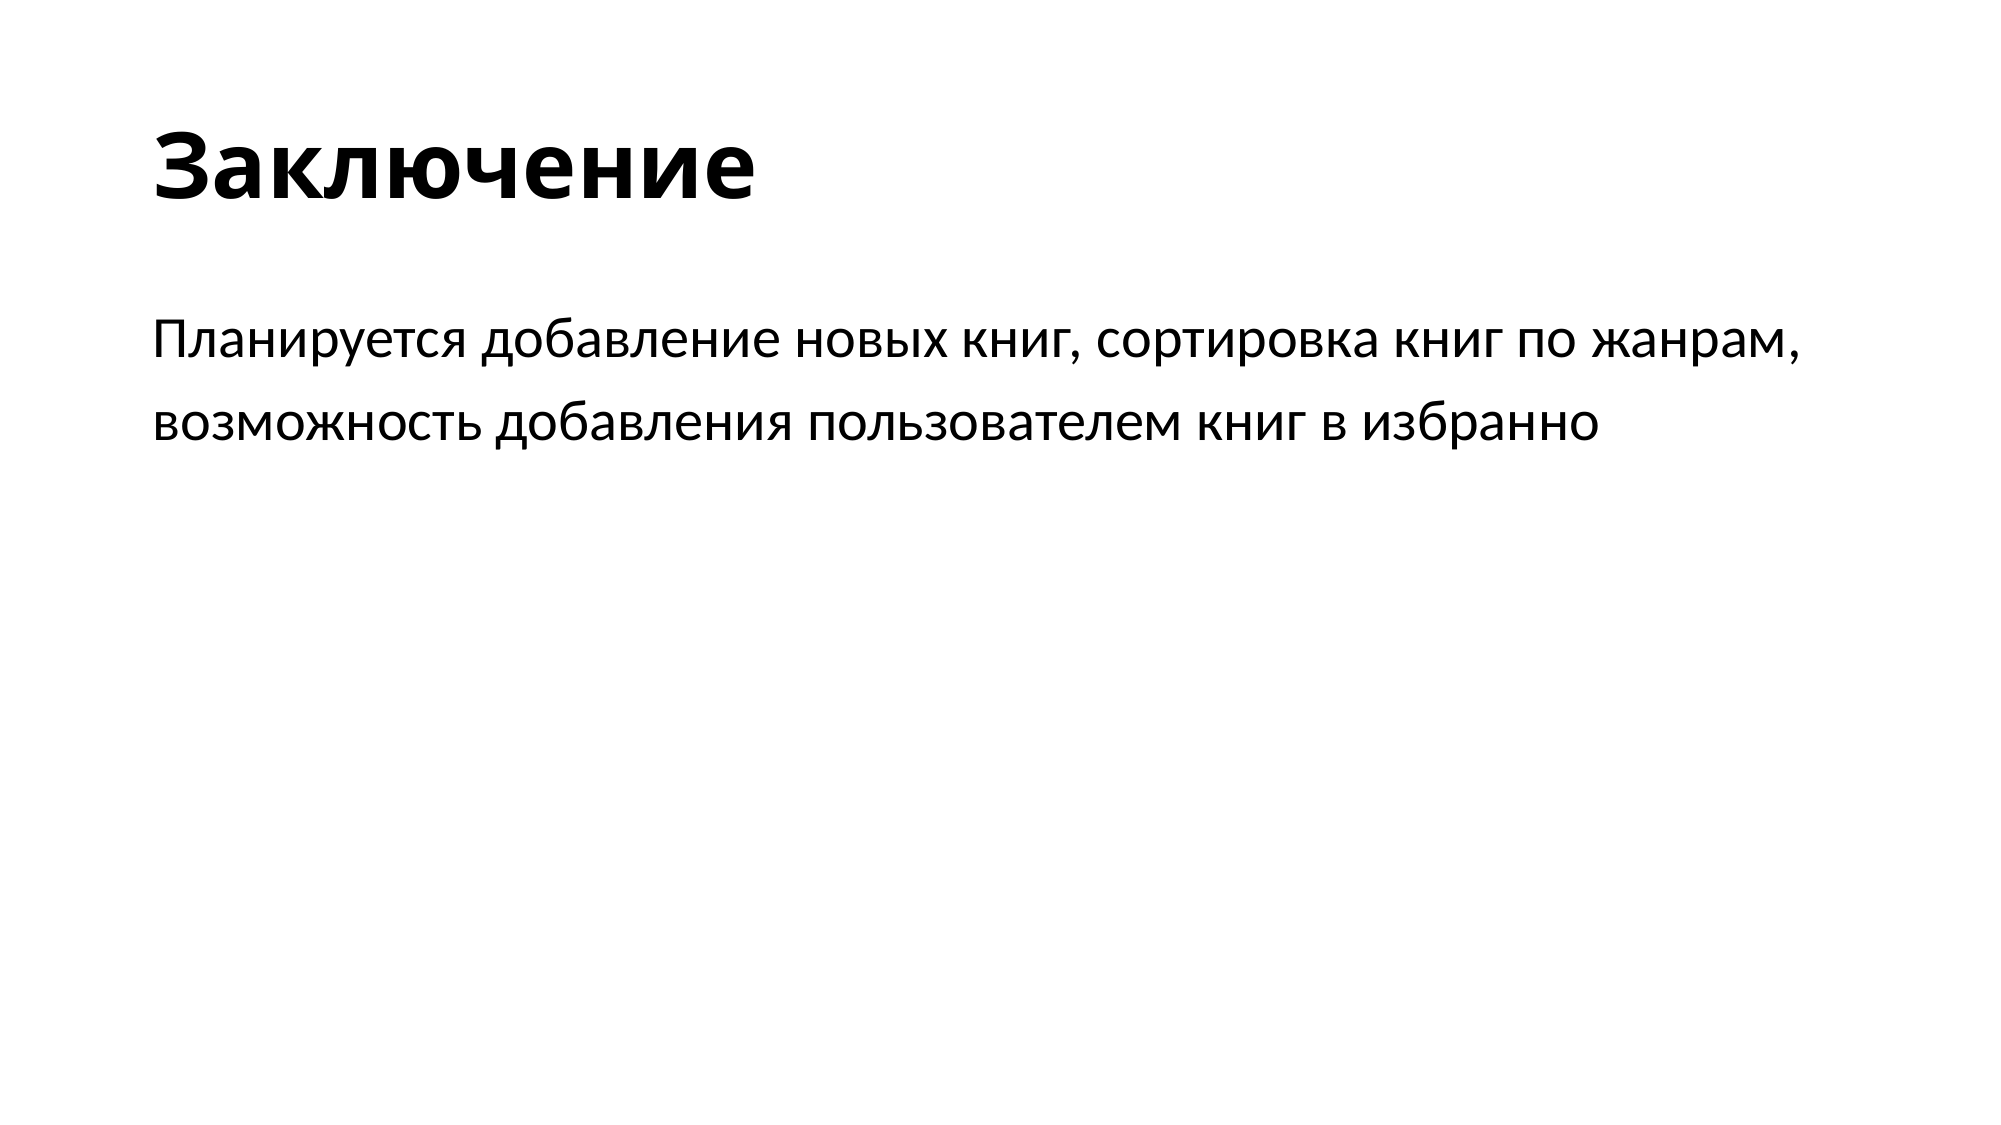

# Заключение
Планируется добавление новых книг, сортировка книг по жанрам,
возможность добавления пользователем книг в избранно